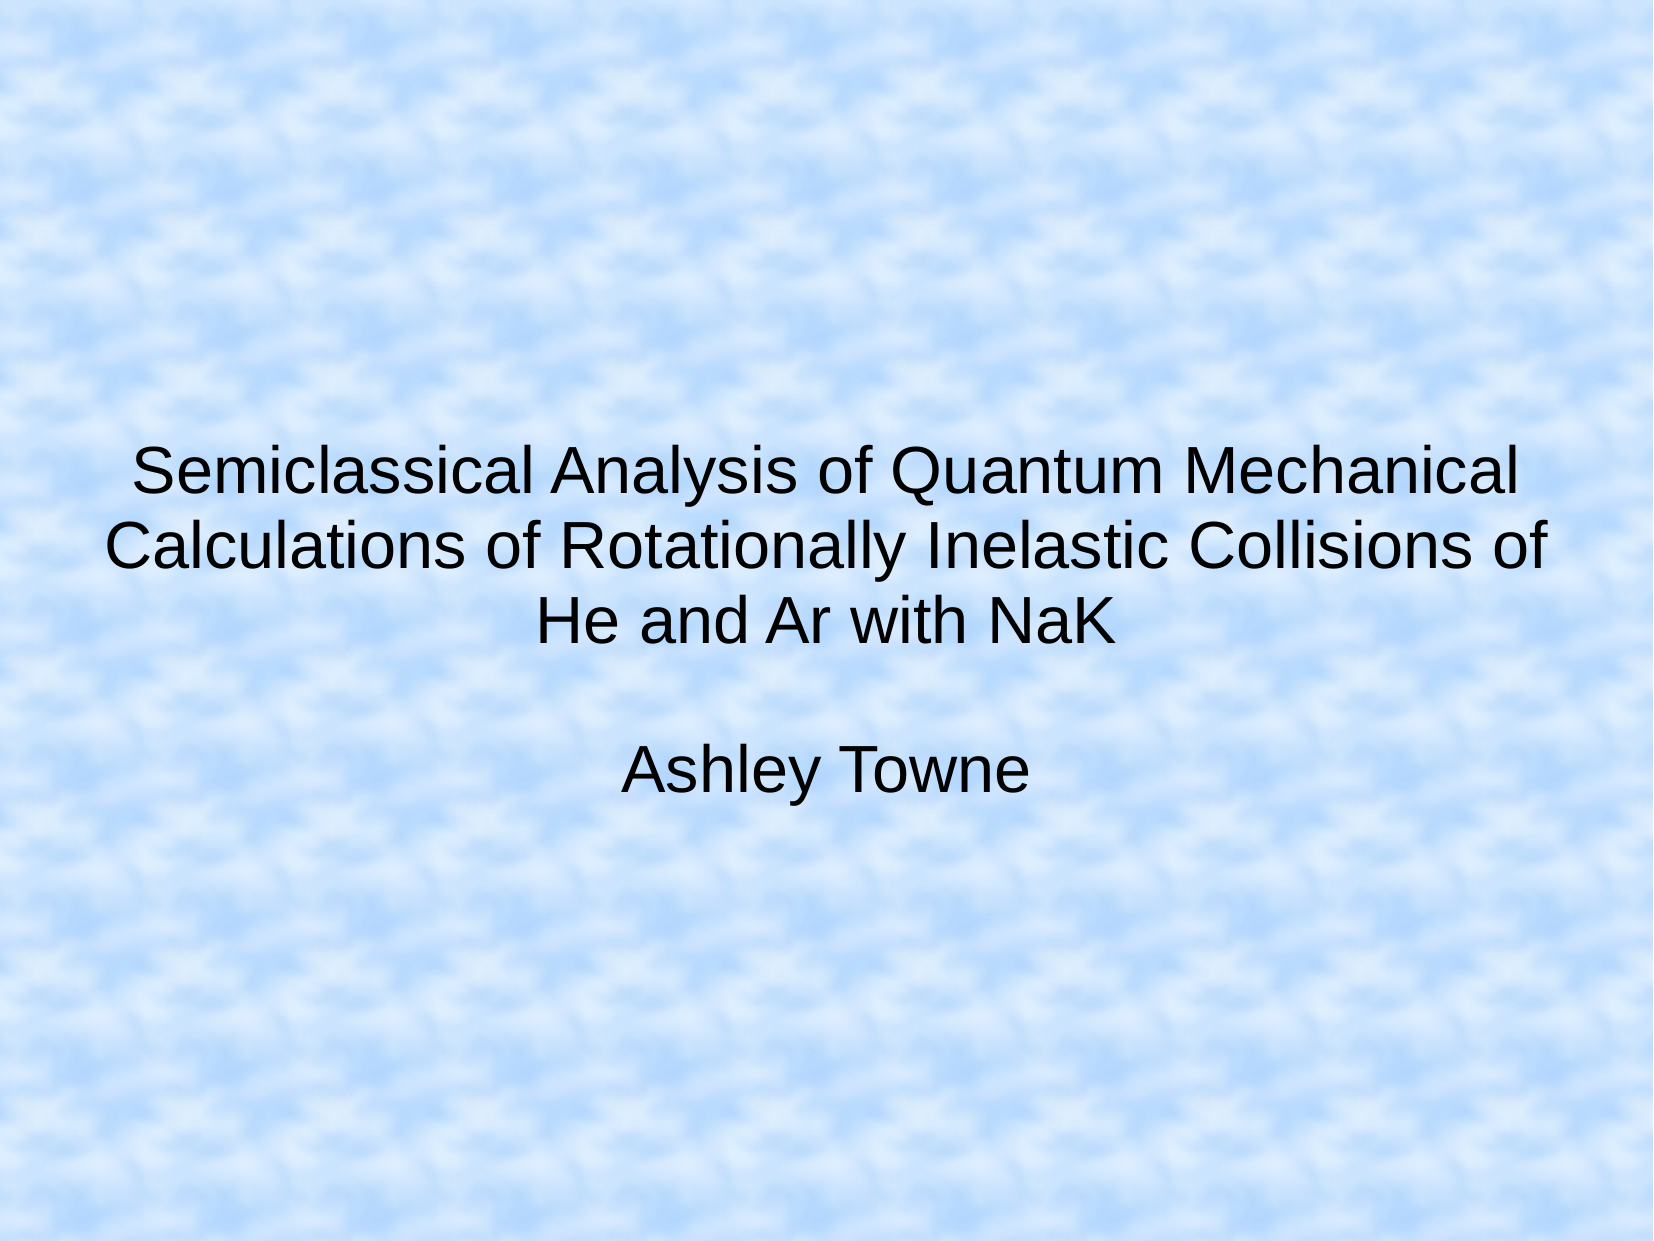

# Semiclassical Analysis of Quantum Mechanical Calculations of Rotationally Inelastic Collisions of He and Ar with NaK
Ashley Towne